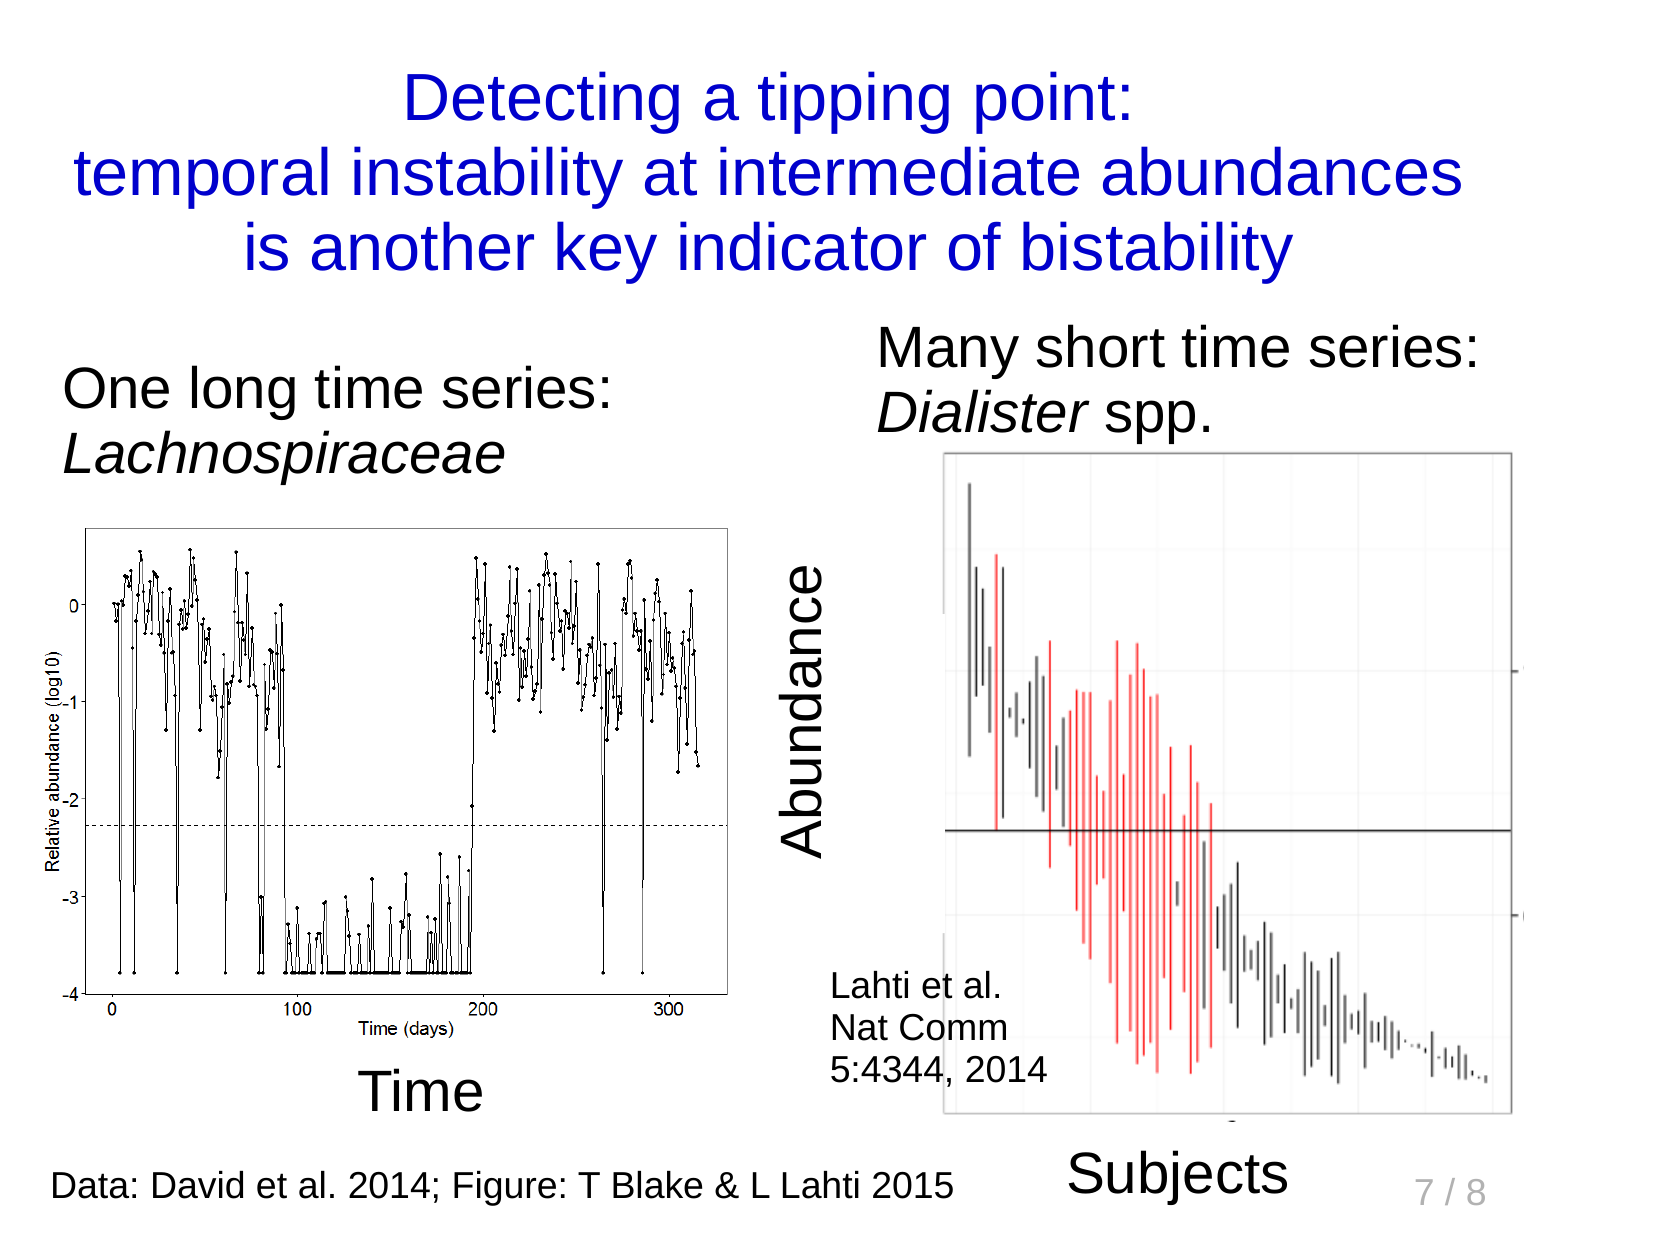

Detecting a tipping point:
temporal instability at intermediate abundances
is another key indicator of bistability
Many short time series: Dialister spp.
One long time series: Lachnospiraceae
Abundance
Lahti et al.
Nat Comm
5:4344, 2014
Time
Subjects
Data: David et al. 2014; Figure: T Blake & L Lahti 2015